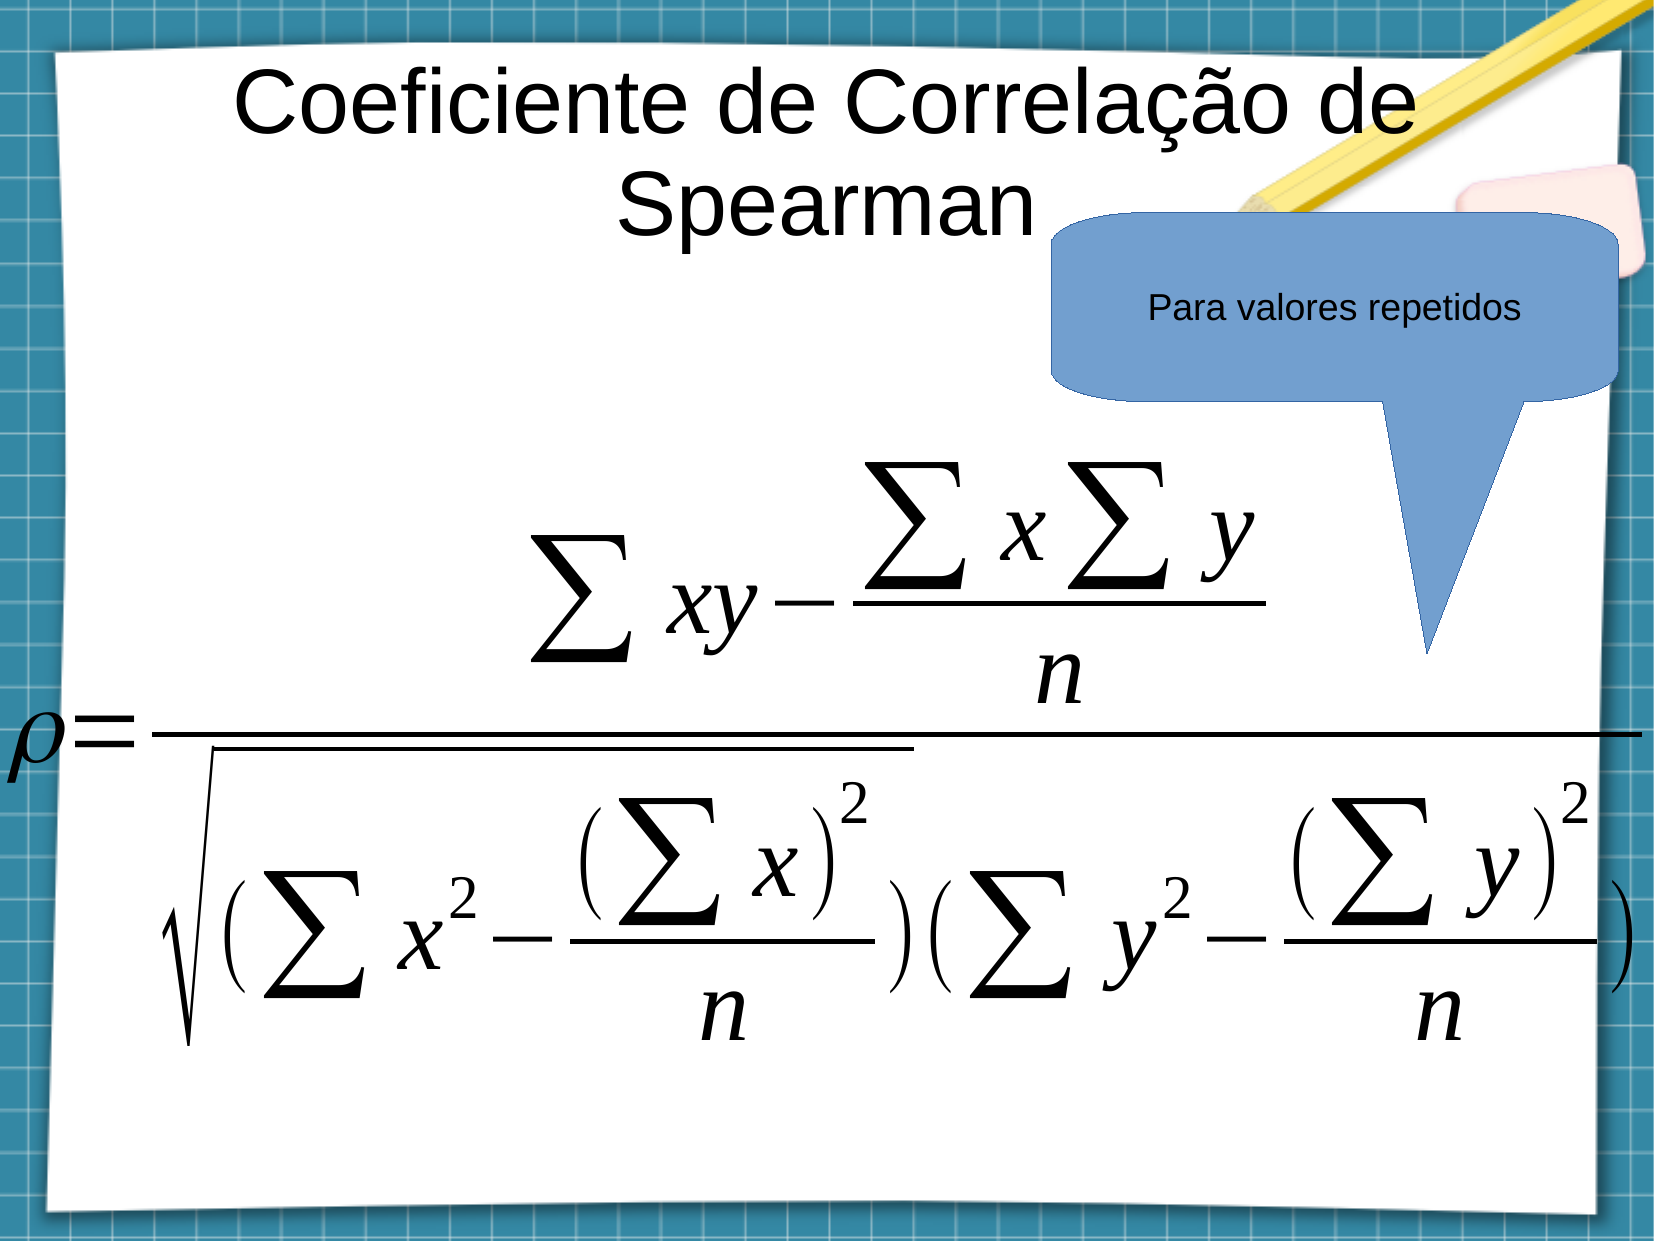

# Coeficiente de Correlação de Spearman
Para valores repetidos